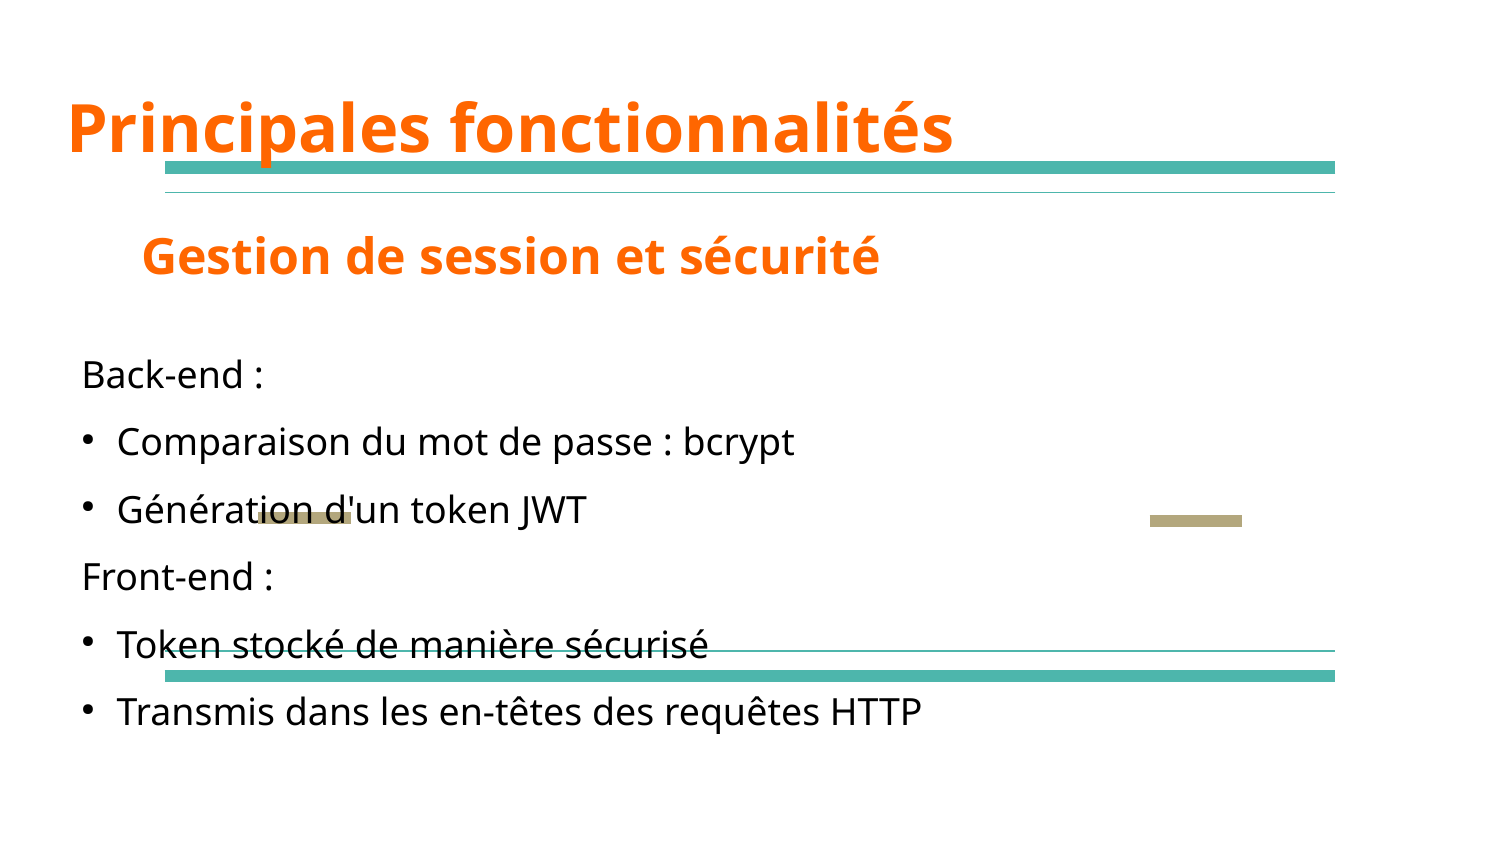

# Principales fonctionnalités
Gestion de session et sécurité
Back-end :
Comparaison du mot de passe : bcrypt
Génération d'un token JWT
Front-end :
Token stocké de manière sécurisé
Transmis dans les en-têtes des requêtes HTTP